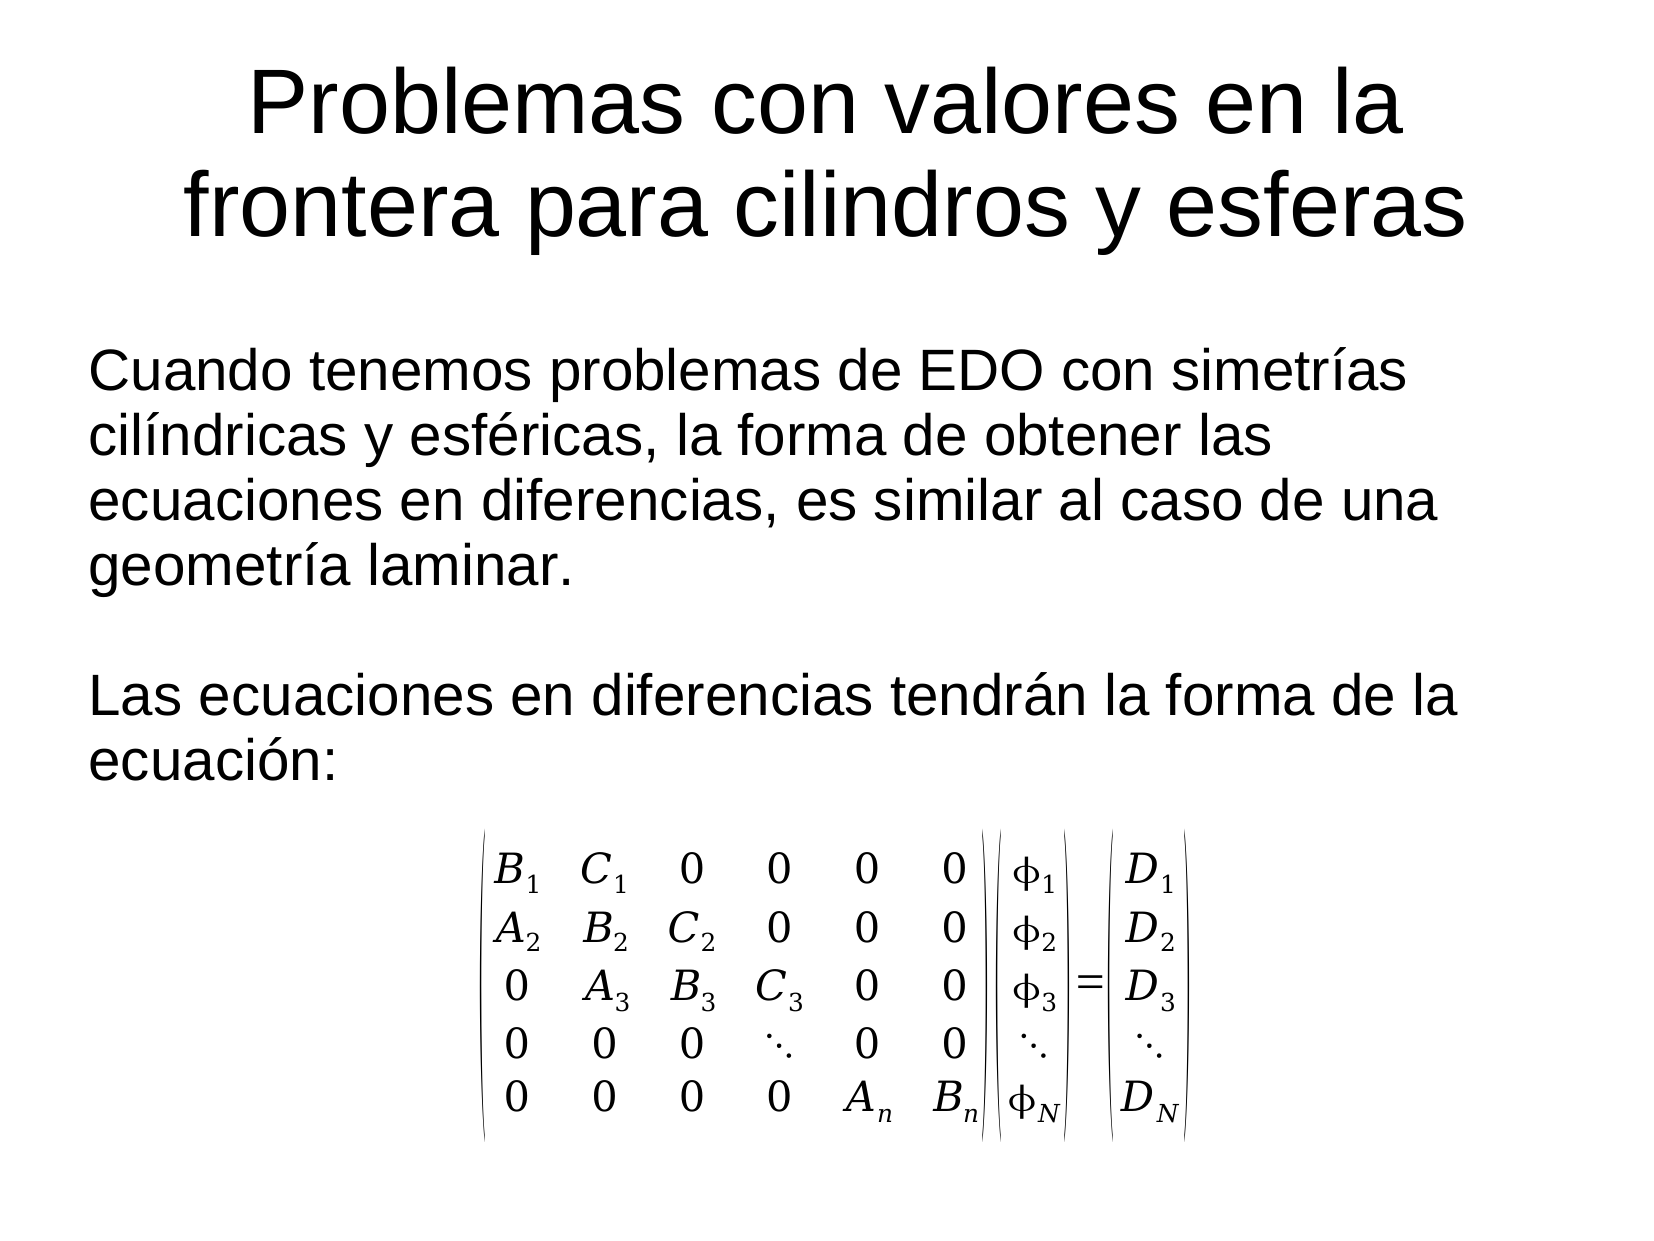

# Problemas con valores en la frontera para cilindros y esferas
Cuando tenemos problemas de EDO con simetrías cilíndricas y esféricas, la forma de obtener las ecuaciones en diferencias, es similar al caso de una geometría laminar.
Las ecuaciones en diferencias tendrán la forma de la ecuación: